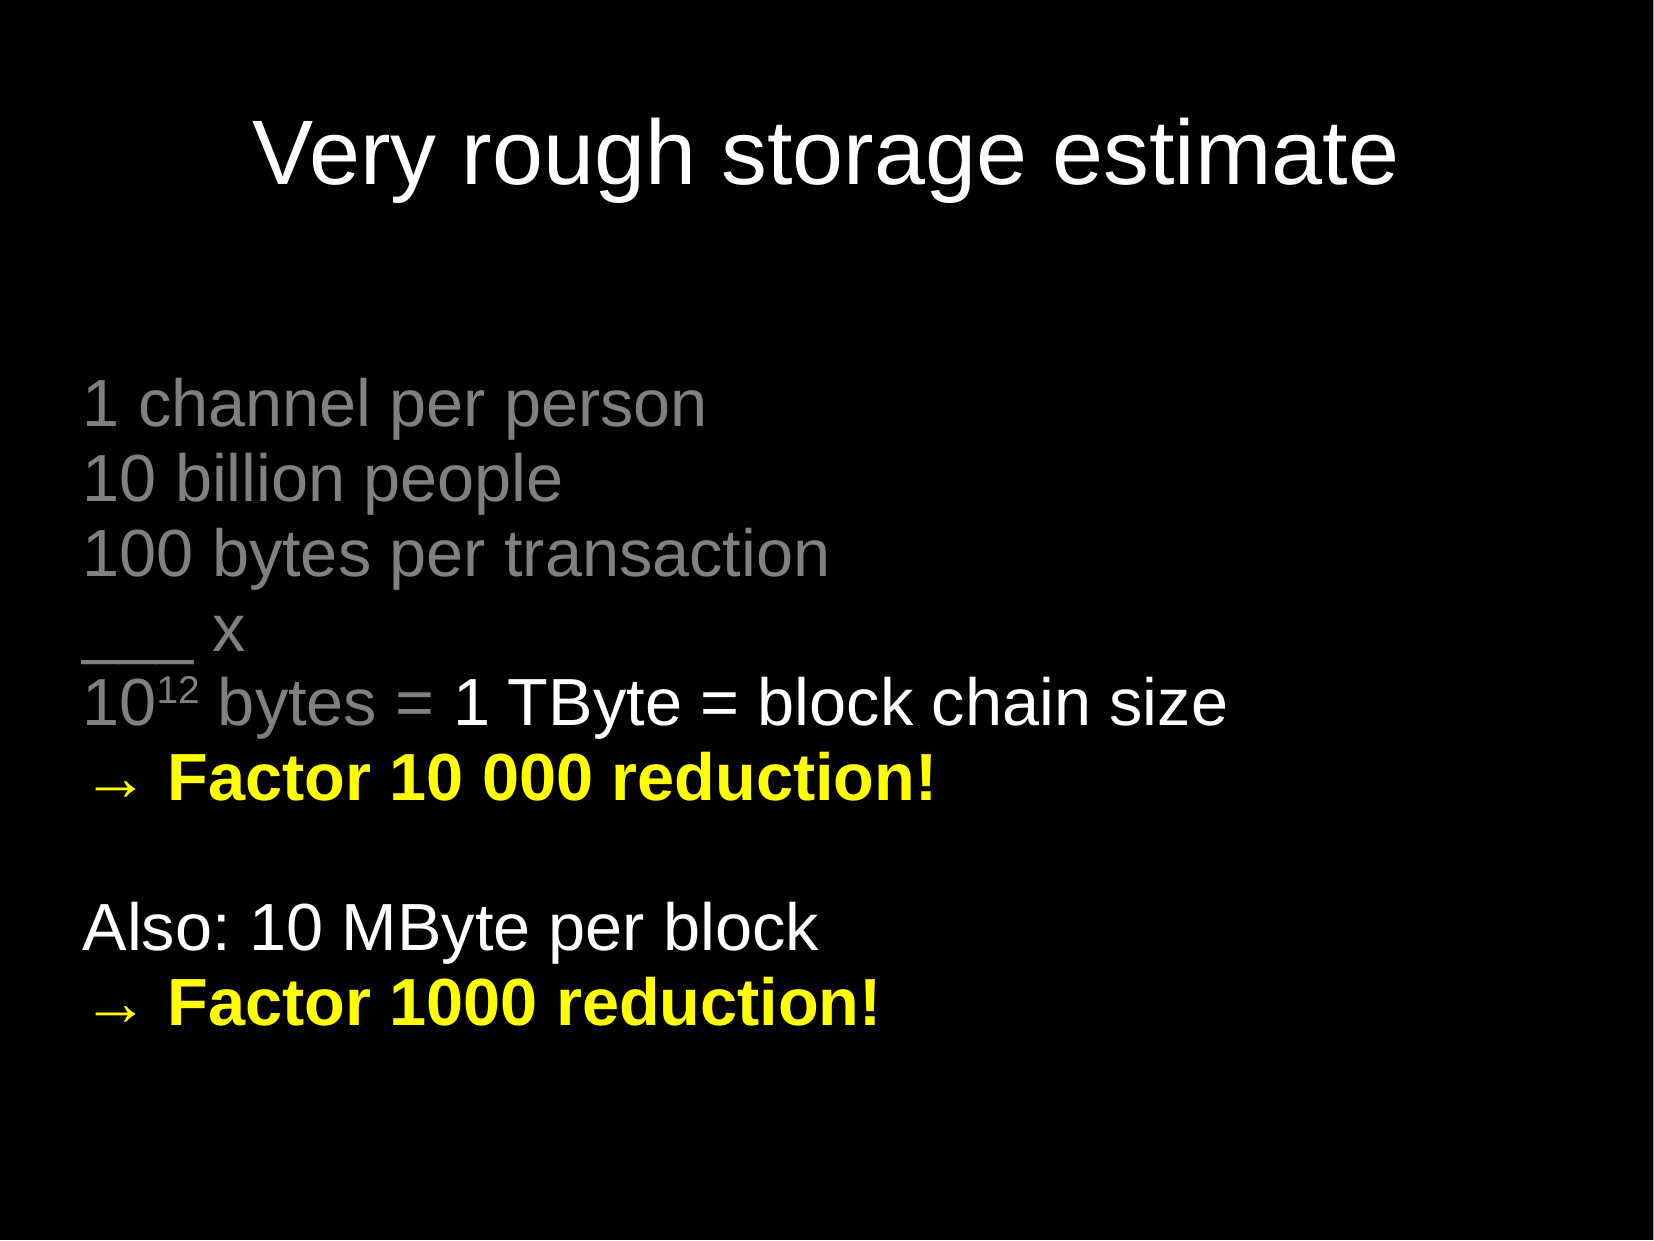

# Very rough storage estimate
1 channel per person
10 billion people
100 bytes per transaction
___ x
1012 bytes = 1 TByte = block chain size
→ Factor 10 000 reduction!
Also: 10 MByte per block
→ Factor 1000 reduction!